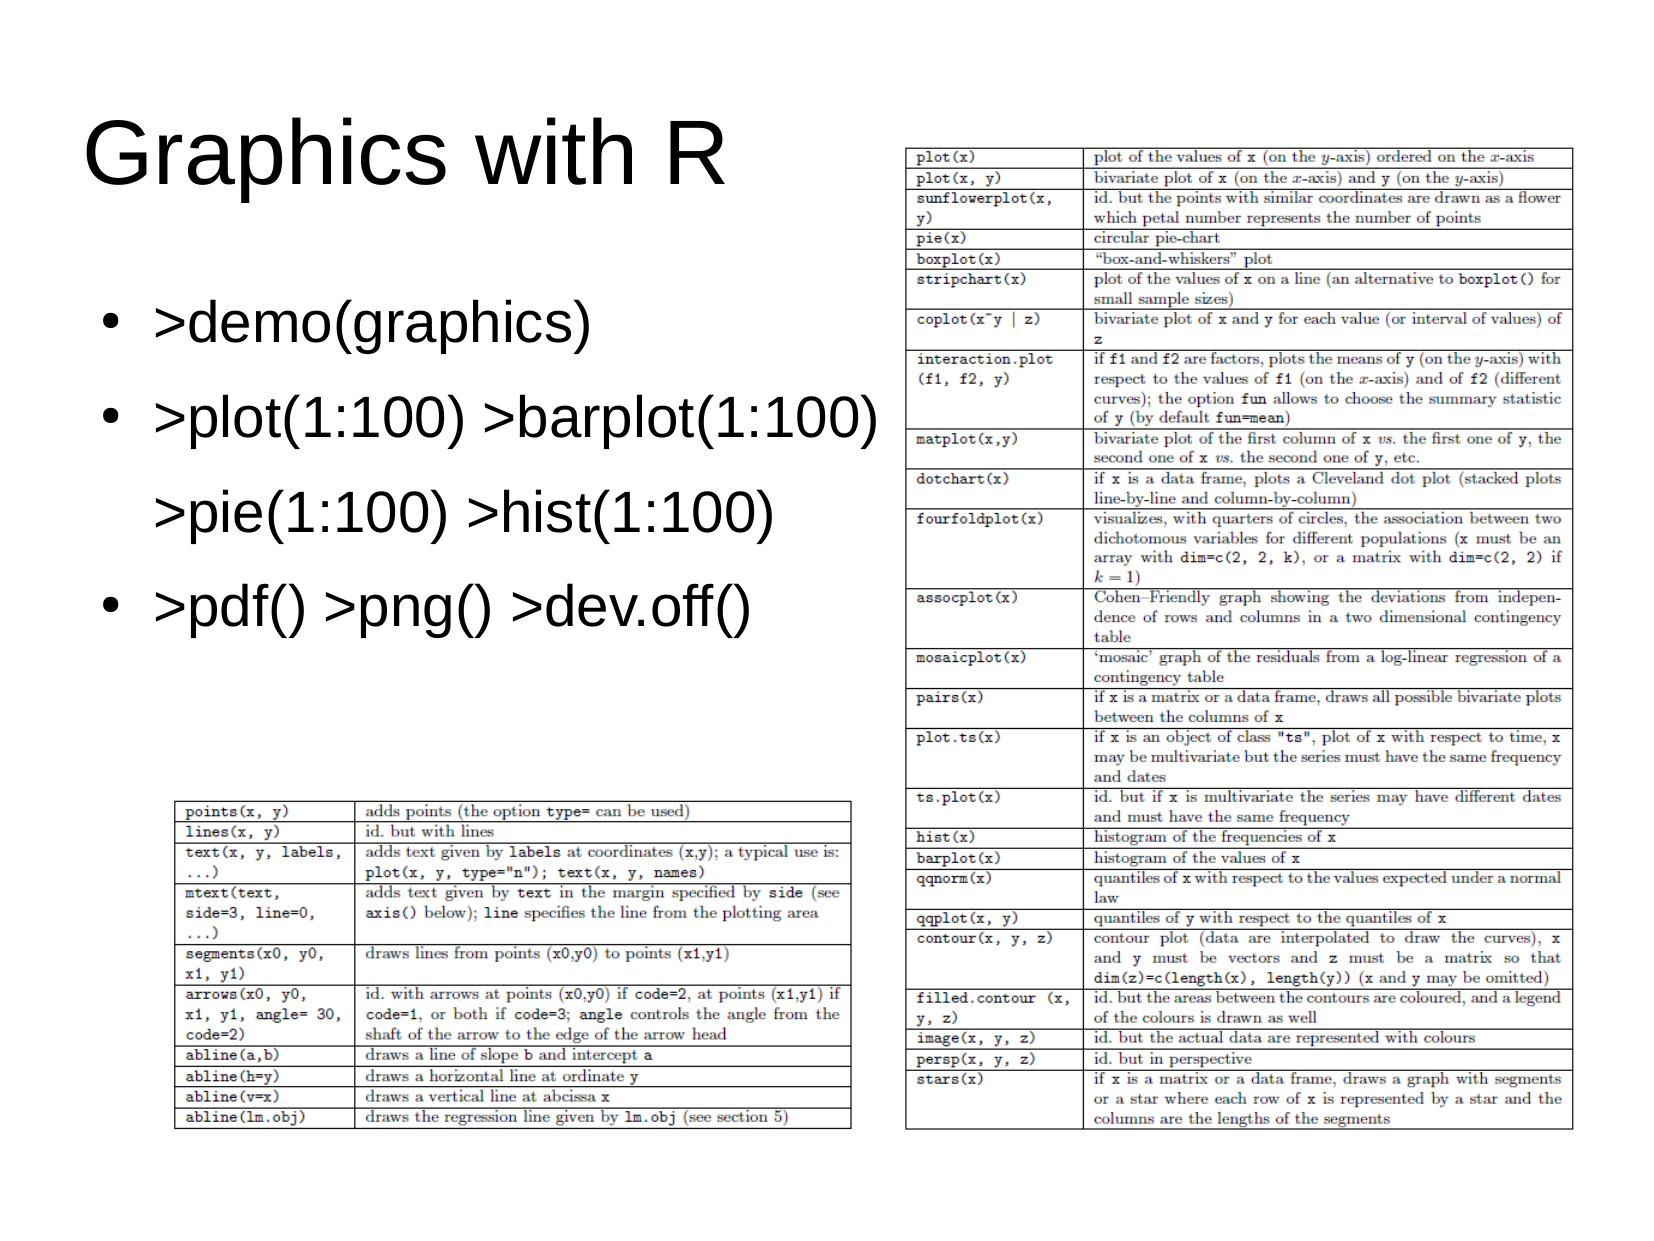

# Graphics with R
>demo(graphics)
>plot(1:100) >barplot(1:100)
>pie(1:100) >hist(1:100)
>pdf() >png() >dev.off()